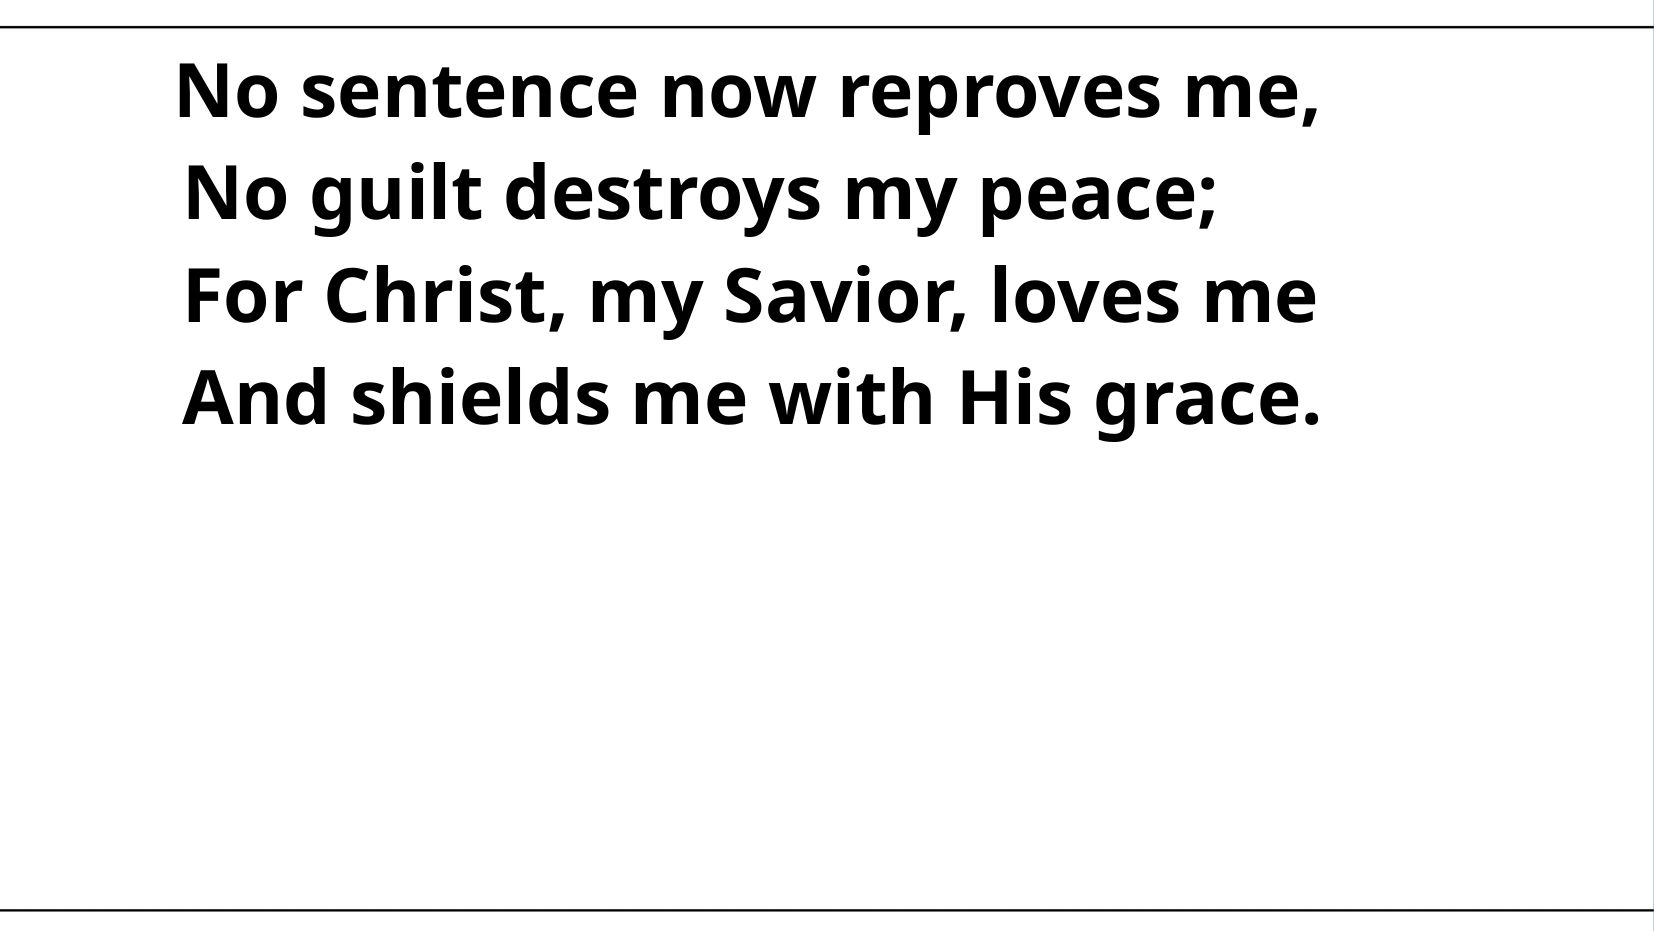

No sentence now reproves me,
 No guilt destroys my peace;
 For Christ, my Savior, loves me
 And shields me with His grace.